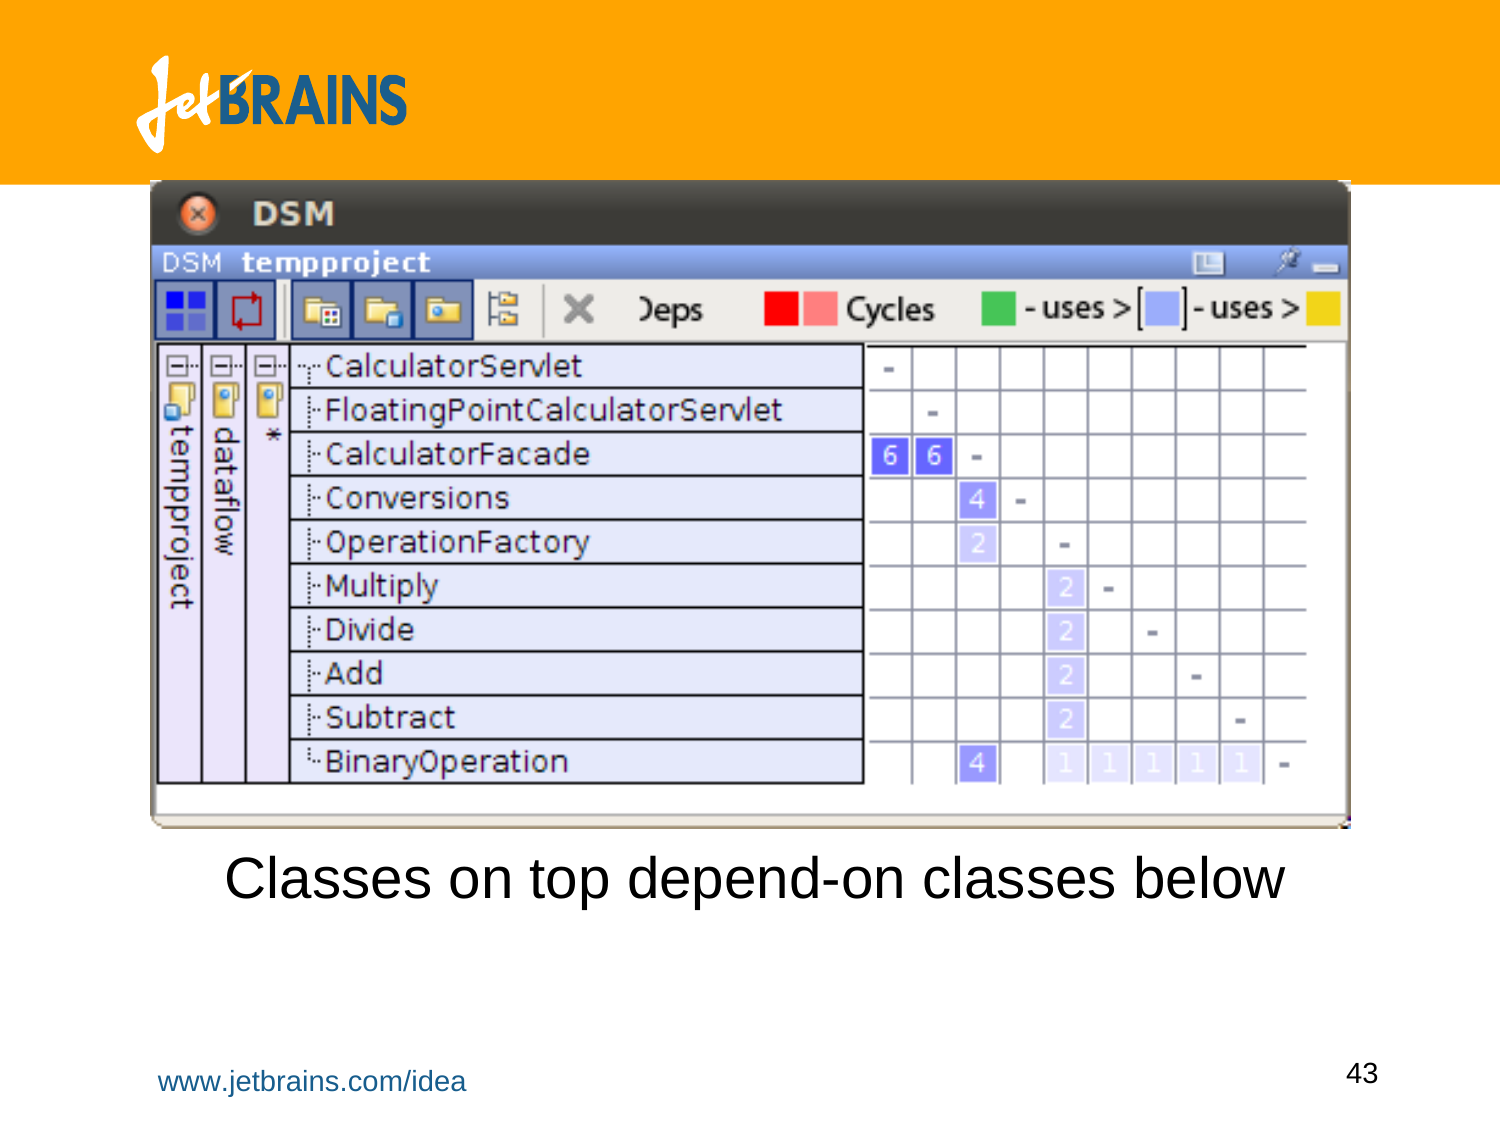

# Classes on top depend-on classes below